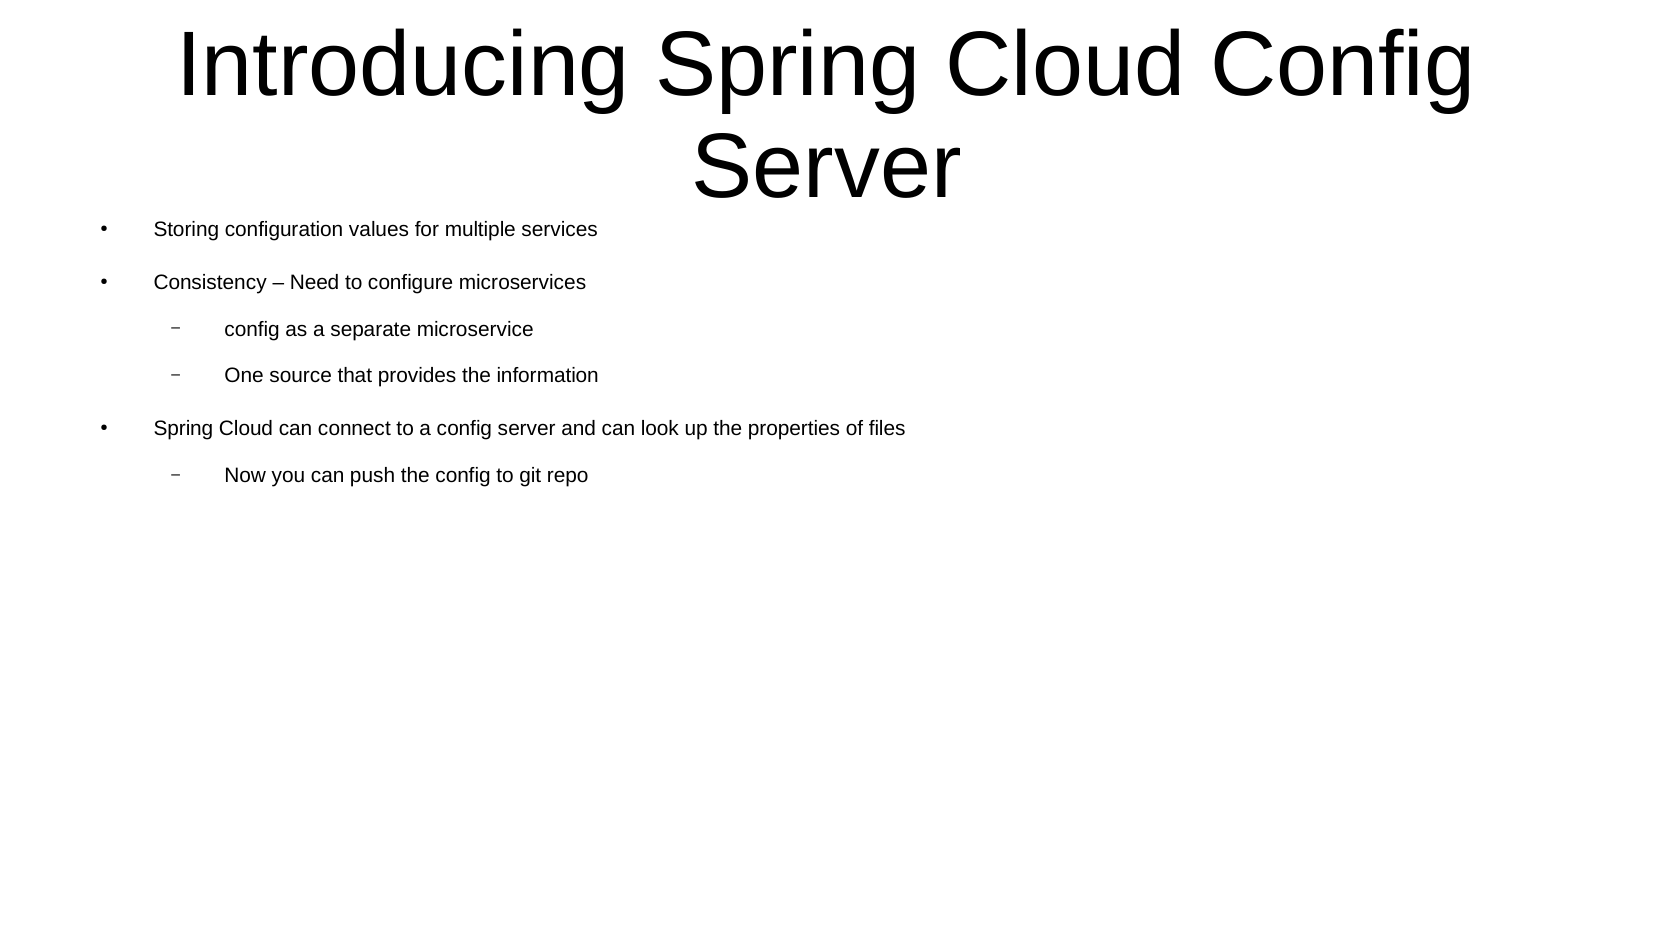

# Introducing Spring Cloud Config Server
Storing configuration values for multiple services
Consistency – Need to configure microservices
config as a separate microservice
One source that provides the information
Spring Cloud can connect to a config server and can look up the properties of files
Now you can push the config to git repo